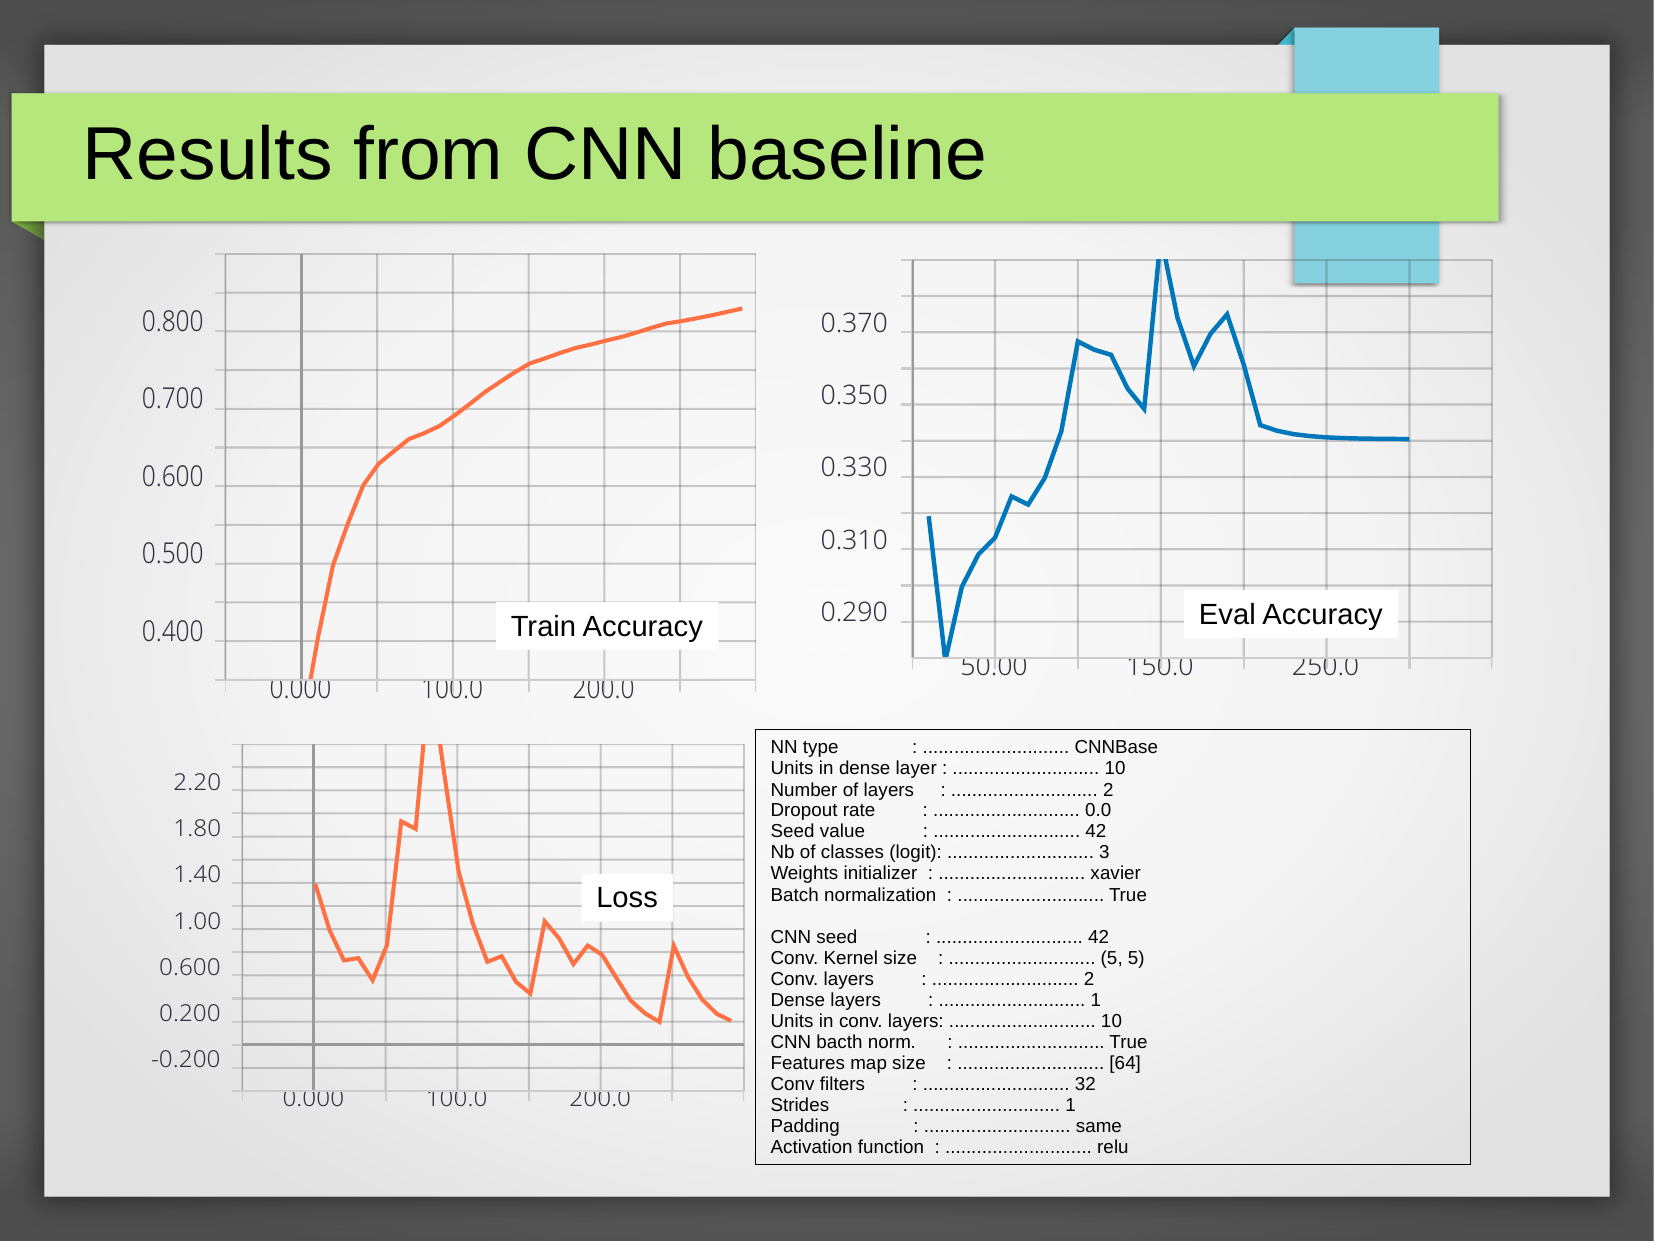

# Results from CNN baseline
Eval Accuracy
Train Accuracy
NN type : ............................ CNNBase
Units in dense layer : ............................ 10
Number of layers : ............................ 2
Dropout rate : ............................ 0.0
Seed value : ............................ 42
Nb of classes (logit): ............................ 3
Weights initializer : ............................ xavier
Batch normalization : ............................ True
CNN seed : ............................ 42
Conv. Kernel size : ............................ (5, 5)
Conv. layers : ............................ 2
Dense layers : ............................ 1
Units in conv. layers: ............................ 10
CNN bacth norm. : ............................ True
Features map size : ............................ [64]
Conv filters : ............................ 32
Strides : ............................ 1
Padding : ............................ same
Activation function : ............................ relu
Loss